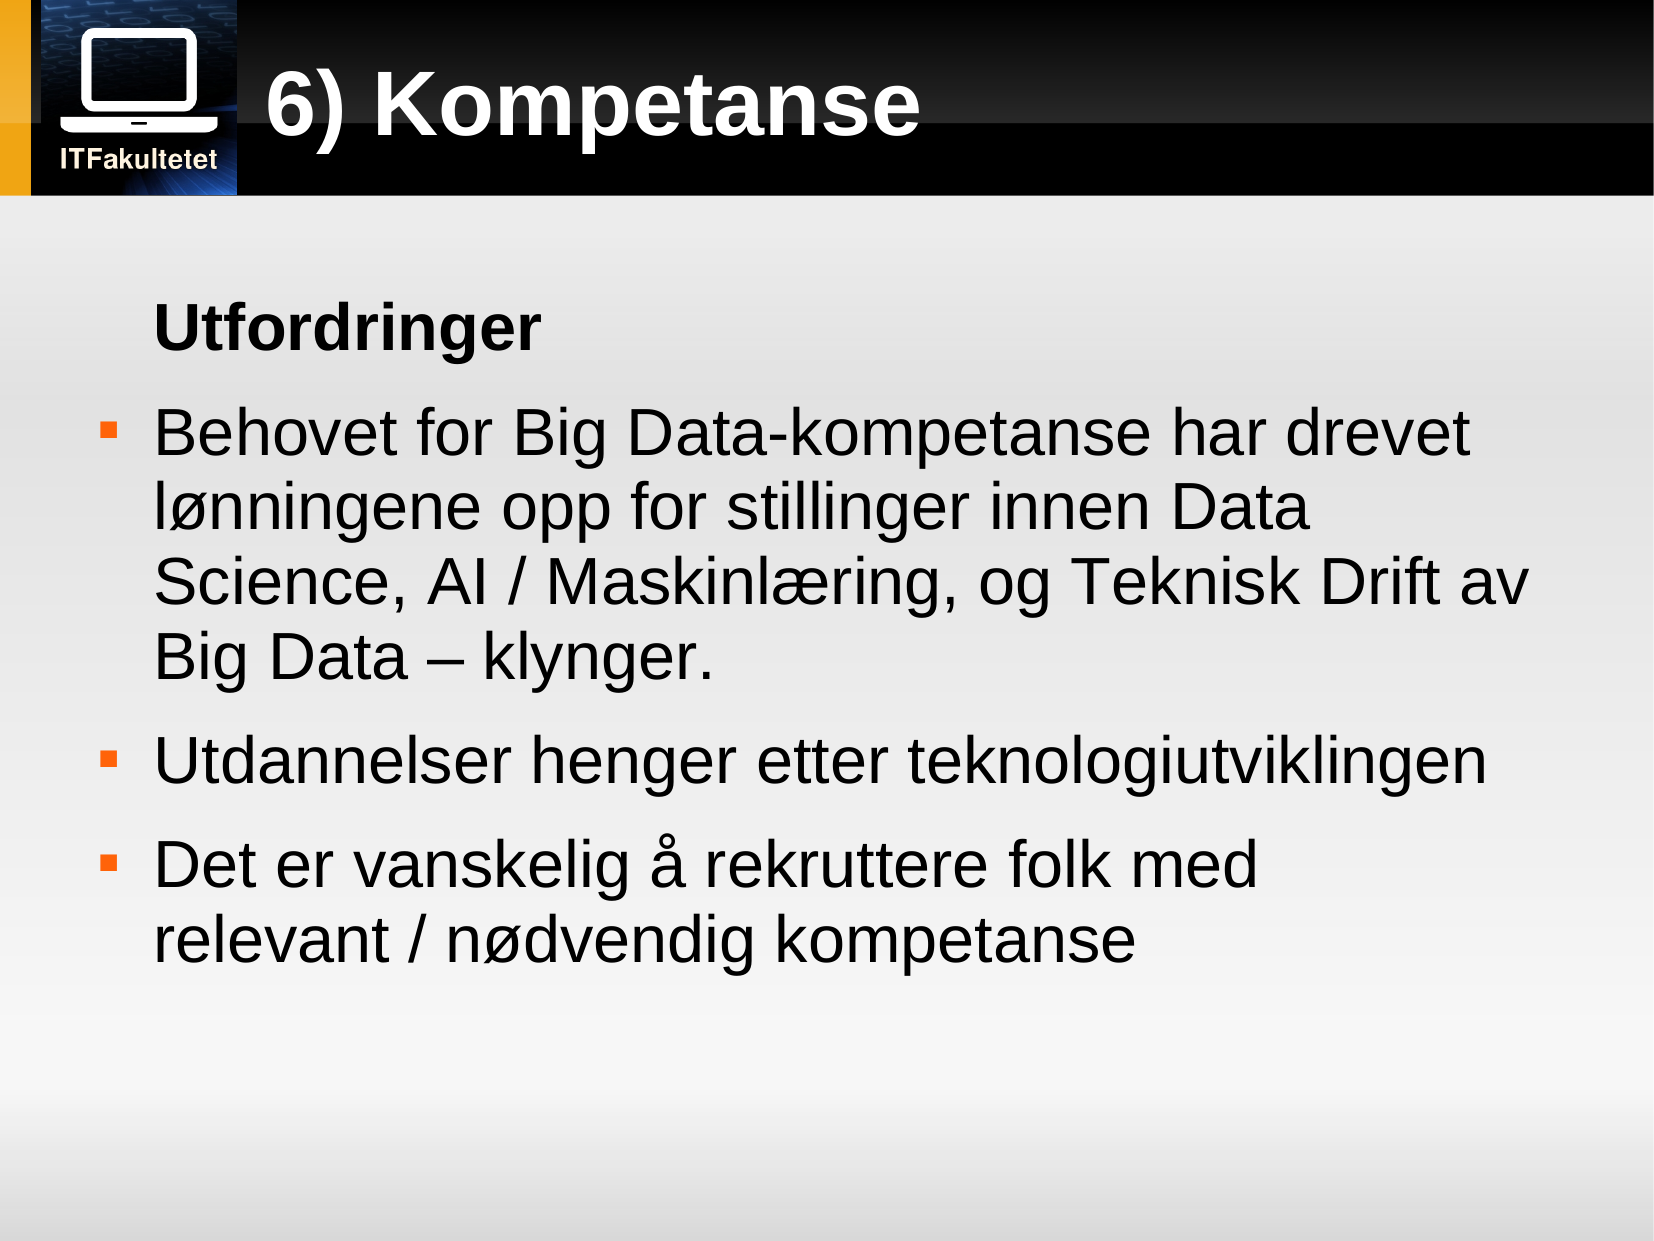

# 6) Kompetanse
Utfordringer
Behovet for Big Data-kompetanse har drevet lønningene opp for stillinger innen Data Science, AI / Maskinlæring, og Teknisk Drift av Big Data – klynger.
Utdannelser henger etter teknologiutviklingen
Det er vanskelig å rekruttere folk med
relevant / nødvendig kompetanse